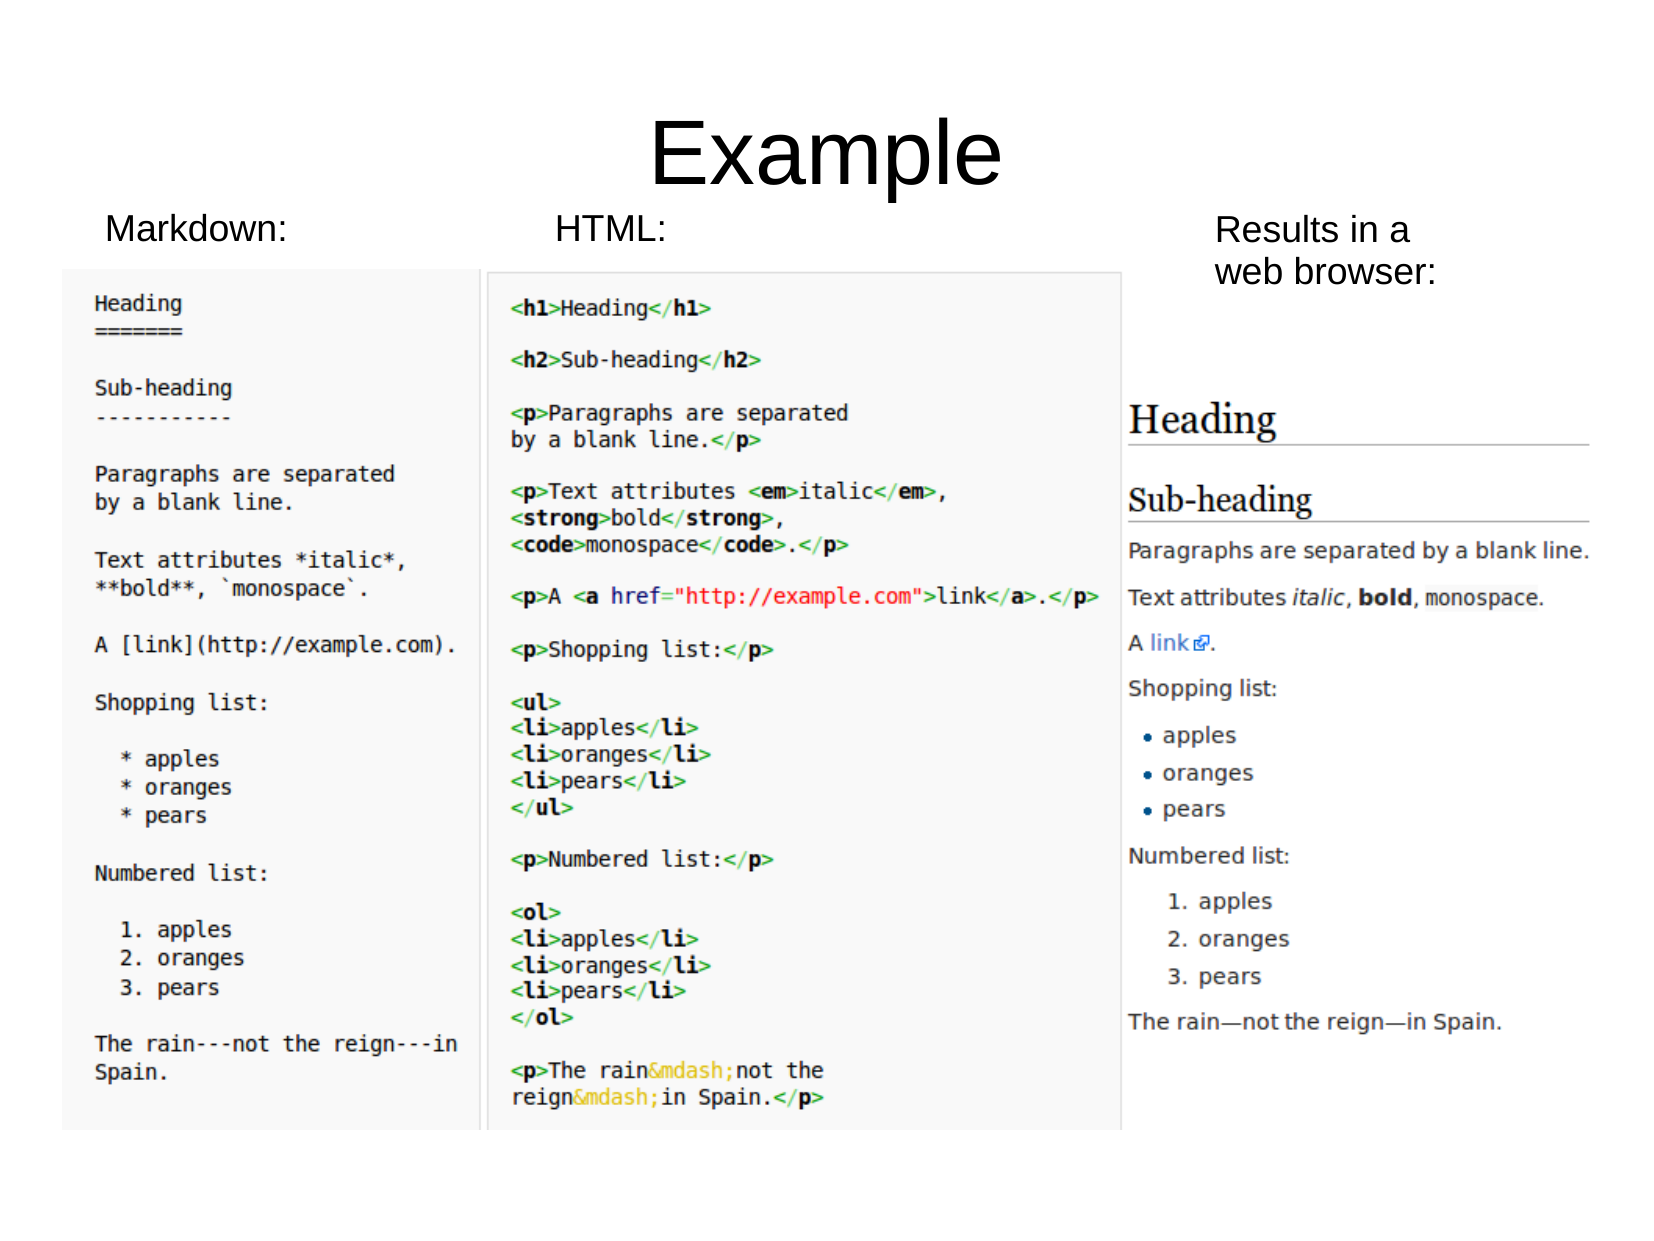

# Example
Markdown:
HTML:
Results in a web browser: